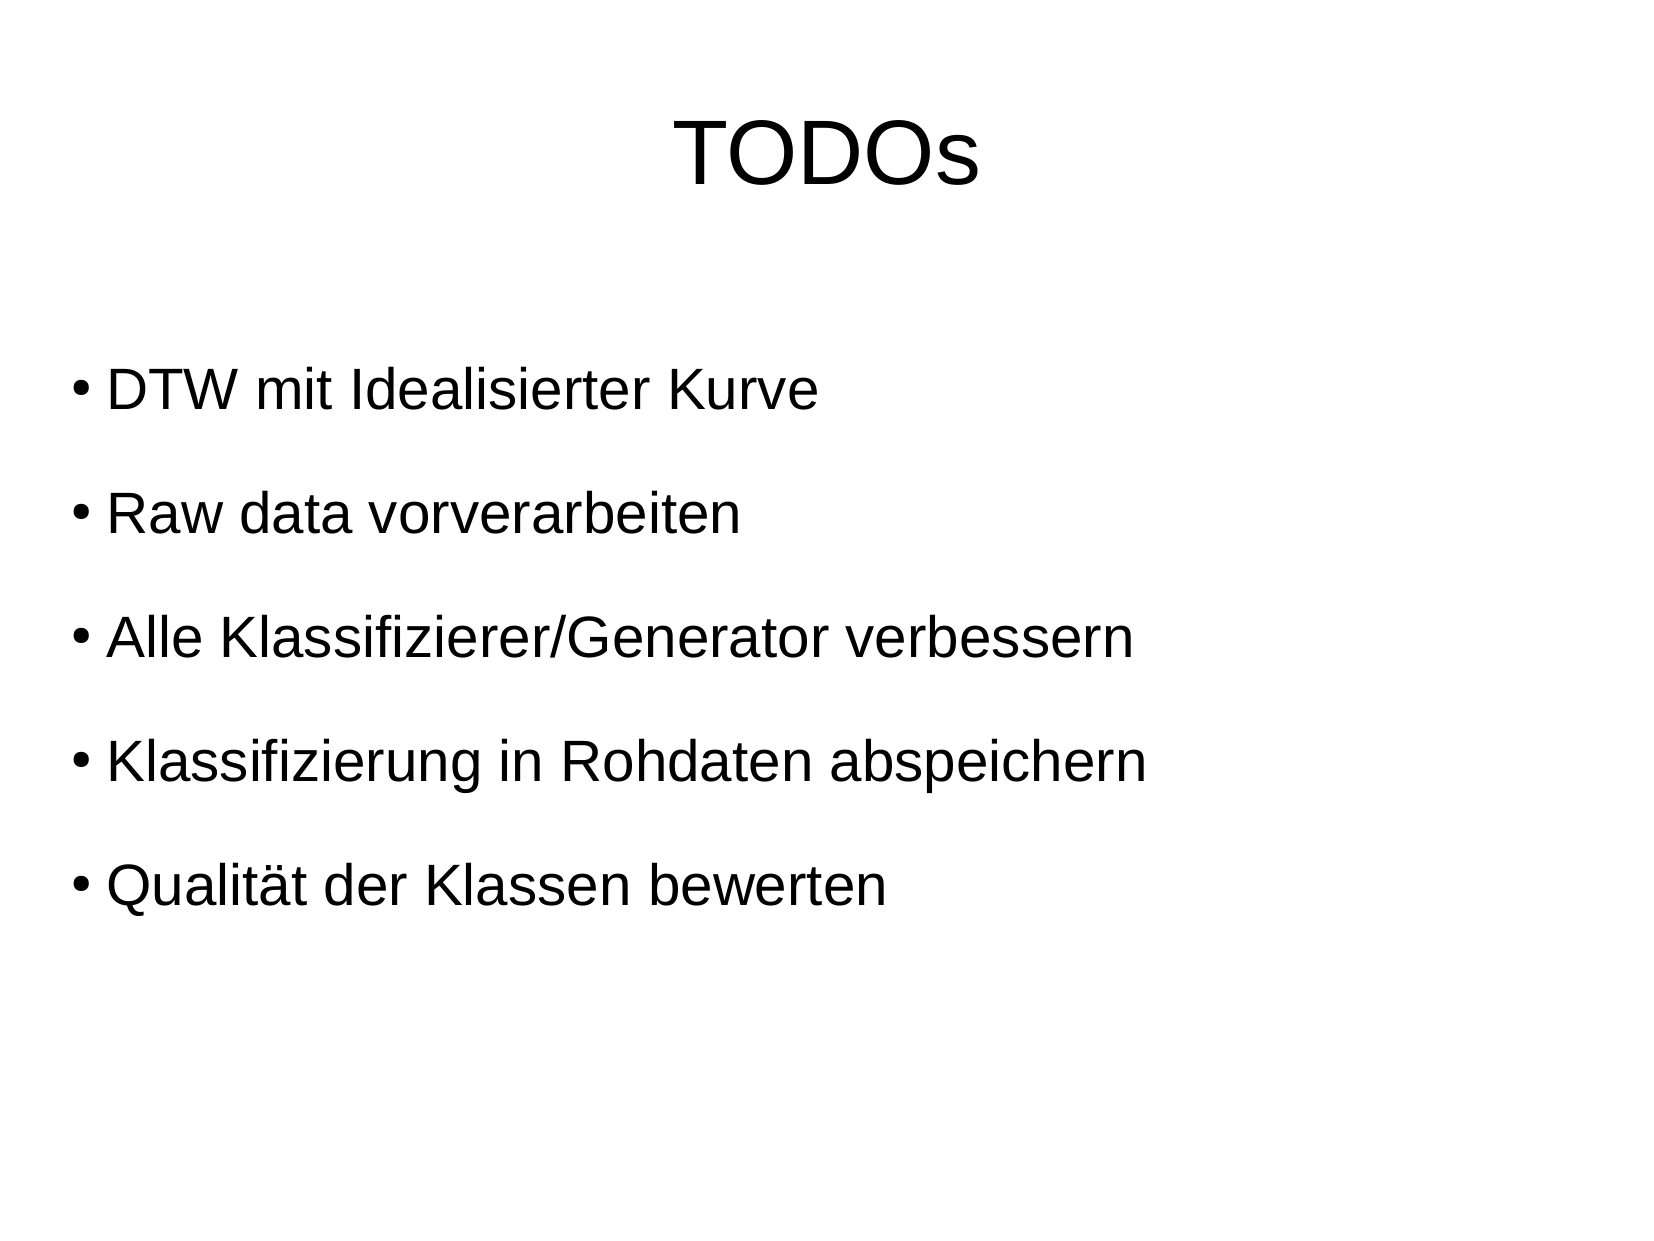

# TODOs
DTW mit Idealisierter Kurve
Raw data vorverarbeiten
Alle Klassifizierer/Generator verbessern
Klassifizierung in Rohdaten abspeichern
Qualität der Klassen bewerten